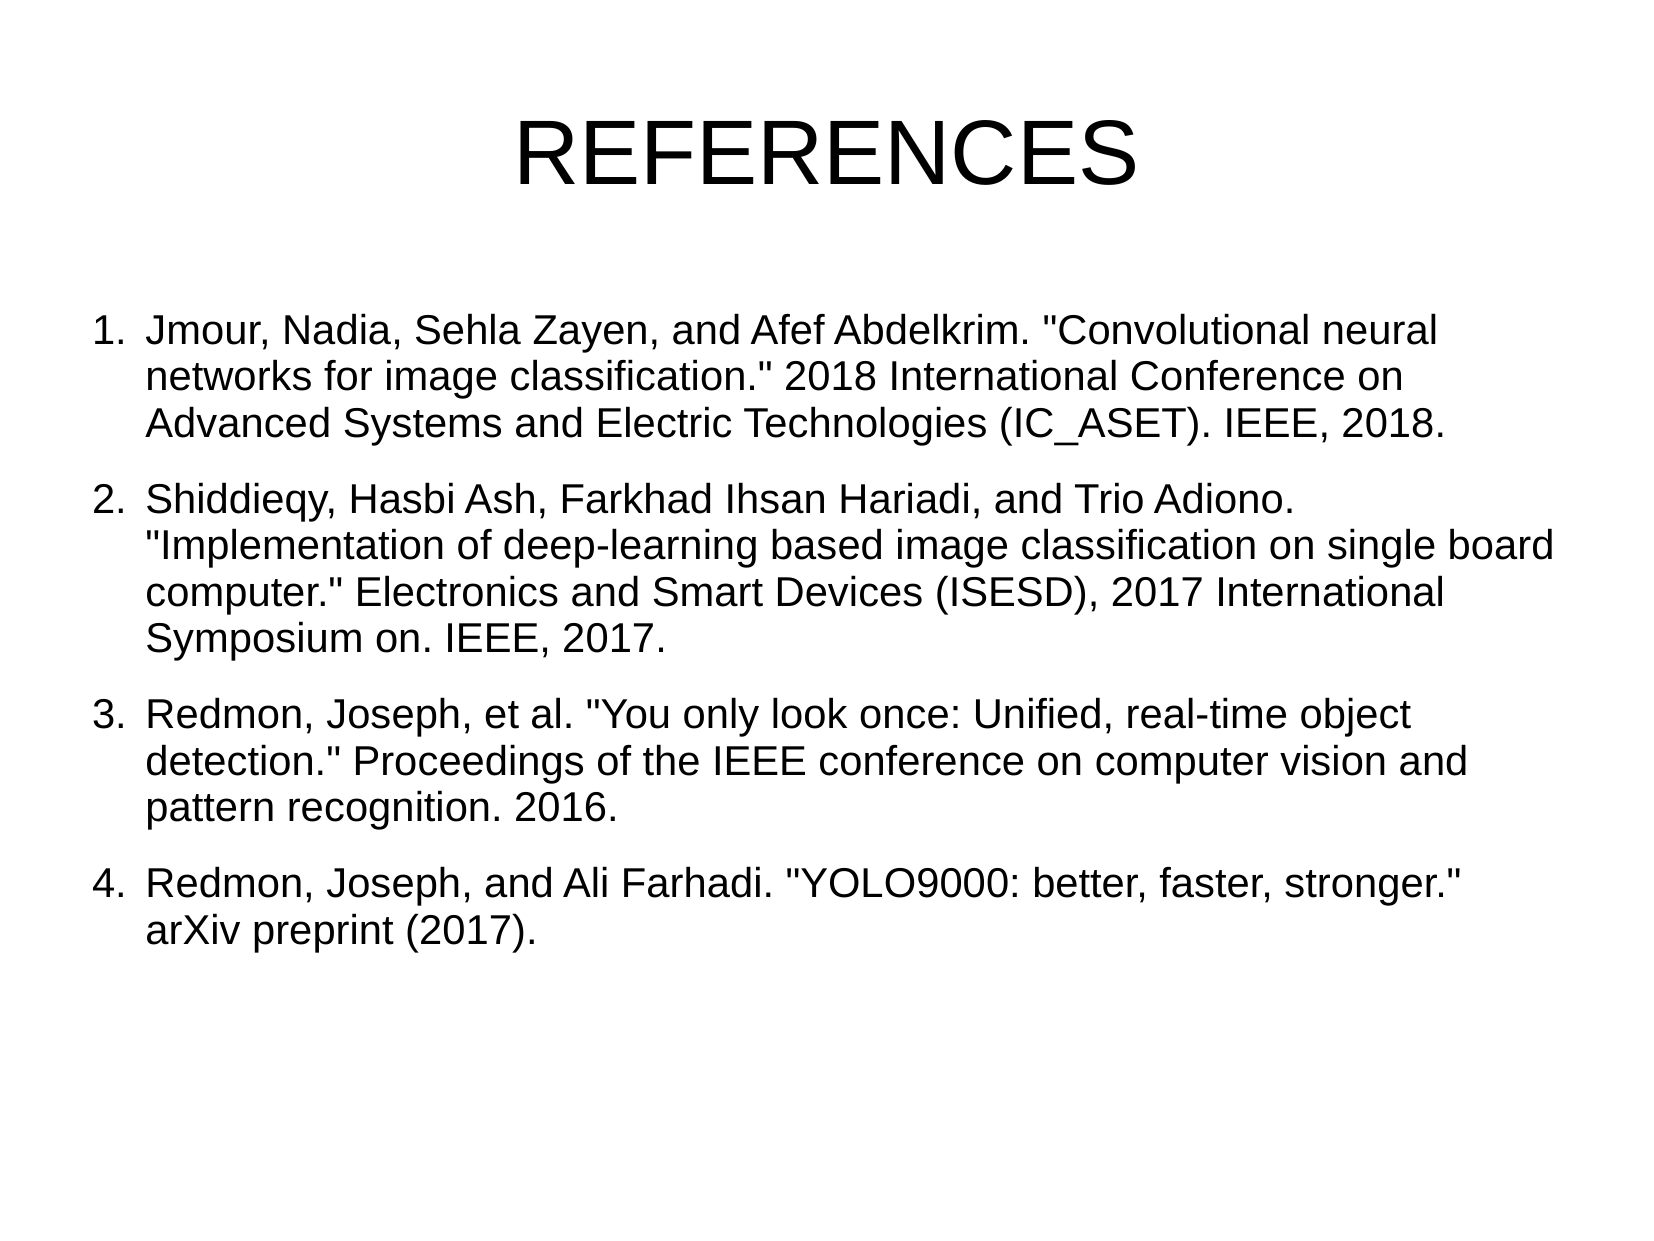

# REFERENCES
Jmour, Nadia, Sehla Zayen, and Afef Abdelkrim. "Convolutional neural networks for image classification." 2018 International Conference on Advanced Systems and Electric Technologies (IC_ASET). IEEE, 2018.
Shiddieqy, Hasbi Ash, Farkhad Ihsan Hariadi, and Trio Adiono. "Implementation of deep-learning based image classification on single board computer." Electronics and Smart Devices (ISESD), 2017 International Symposium on. IEEE, 2017.
Redmon, Joseph, et al. "You only look once: Unified, real-time object detection." Proceedings of the IEEE conference on computer vision and pattern recognition. 2016.
Redmon, Joseph, and Ali Farhadi. "YOLO9000: better, faster, stronger." arXiv preprint (2017).